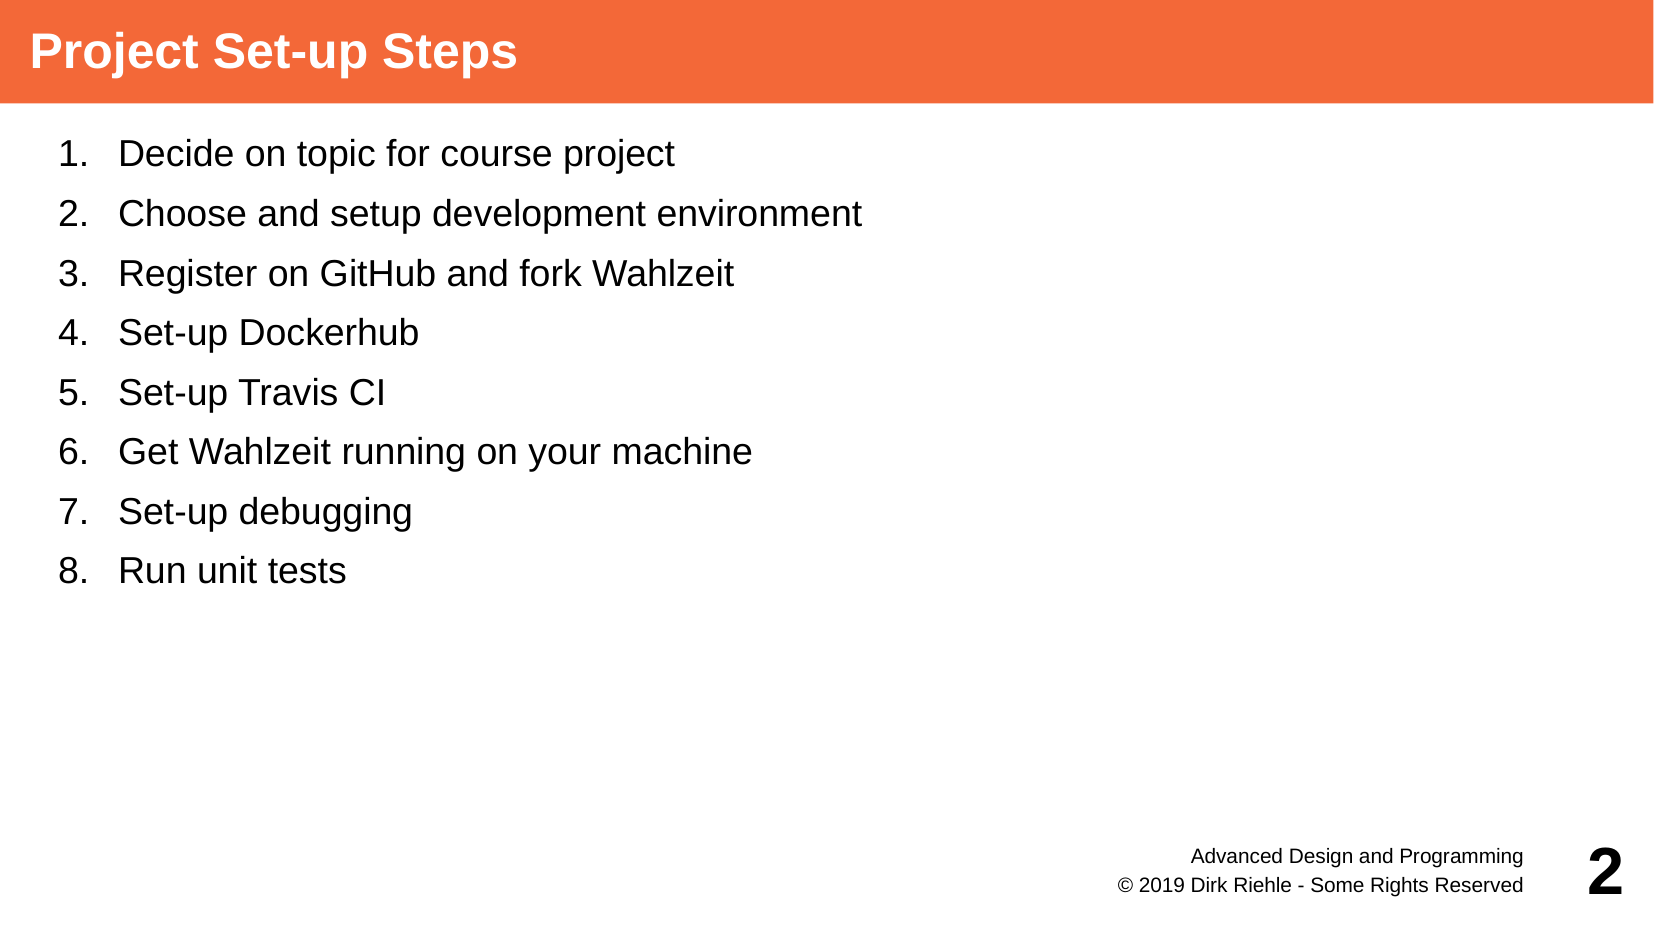

# Project Set-up Steps
Decide on topic for course project
Choose and setup development environment
Register on GitHub and fork Wahlzeit
Set-up Dockerhub
Set-up Travis CI
Get Wahlzeit running on your machine
Set-up debugging
Run unit tests
Advanced Design and Programming
2
© 2019 Dirk Riehle - Some Rights Reserved